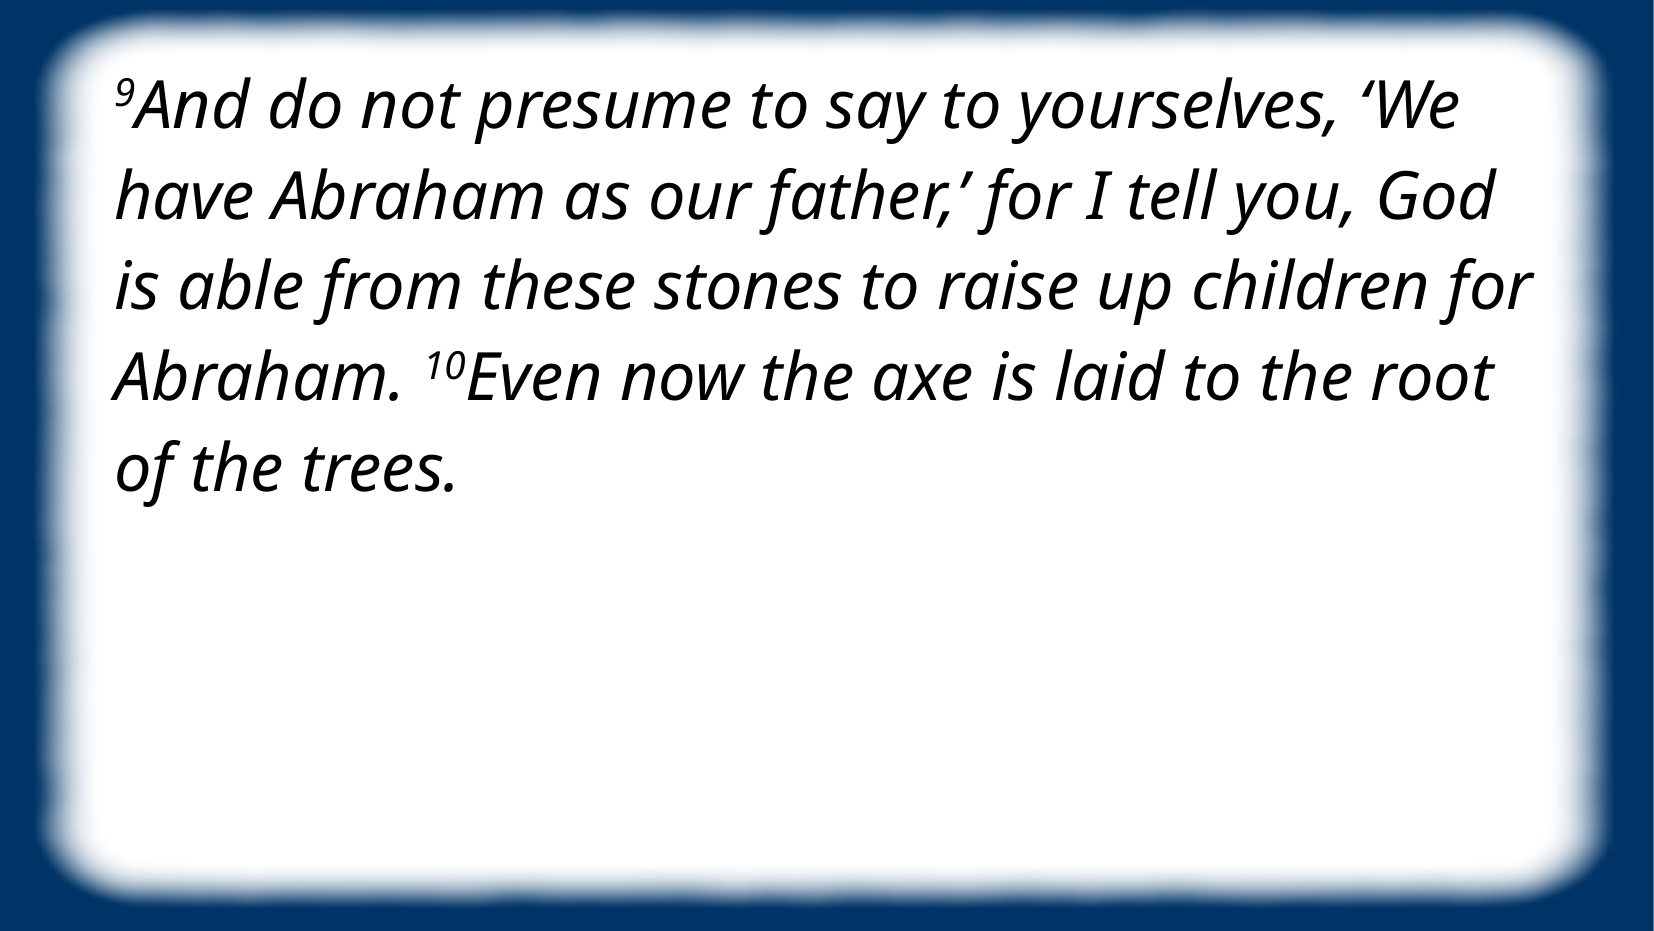

9And do not presume to say to yourselves, ‘We have Abraham as our father,’ for I tell you, God is able from these stones to raise up children for Abraham. 10Even now the axe is laid to the root of the trees.